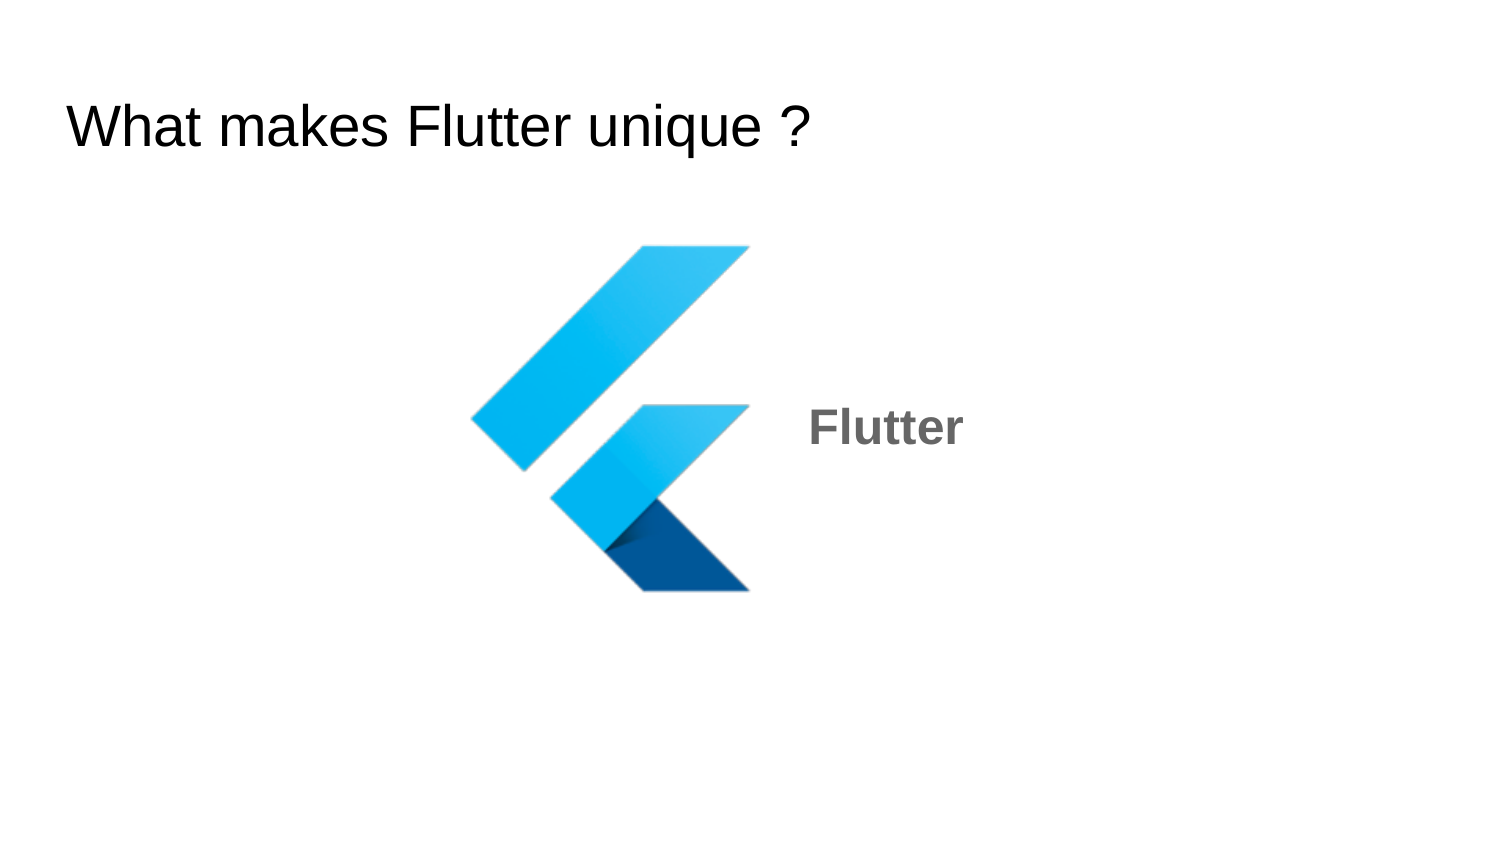

# What makes Flutter unique ?
Flutter